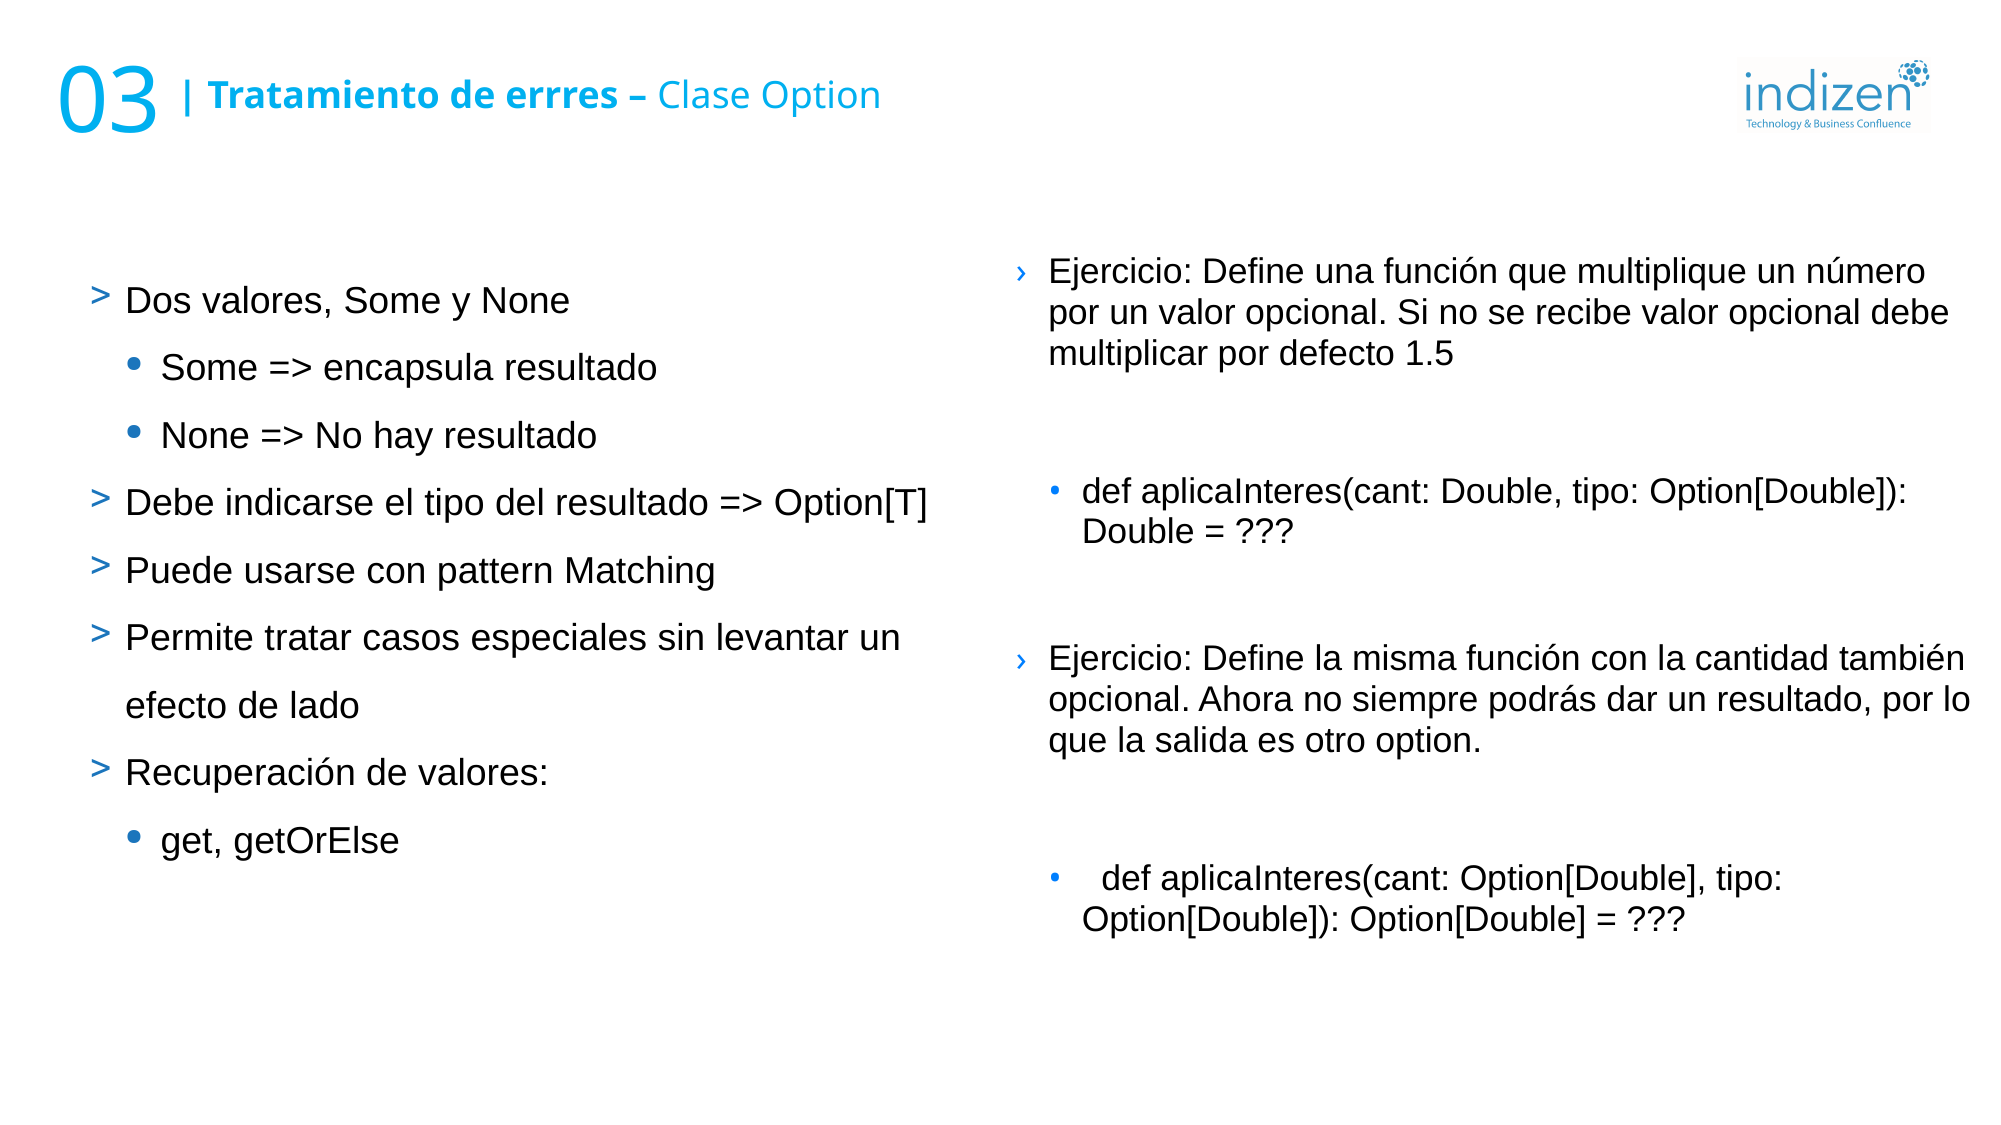

03
| Tratamiento de errres – Clase Option
Ejercicio: Define una función que multiplique un número por un valor opcional. Si no se recibe valor opcional debe multiplicar por defecto 1.5
def aplicaInteres(cant: Double, tipo: Option[Double]): Double = ???
Ejercicio: Define la misma función con la cantidad también opcional. Ahora no siempre podrás dar un resultado, por lo que la salida es otro option.
 def aplicaInteres(cant: Option[Double], tipo: Option[Double]): Option[Double] = ???
Dos valores, Some y None
Some => encapsula resultado
None => No hay resultado
Debe indicarse el tipo del resultado => Option[T]
Puede usarse con pattern Matching
Permite tratar casos especiales sin levantar un efecto de lado
Recuperación de valores:
get, getOrElse